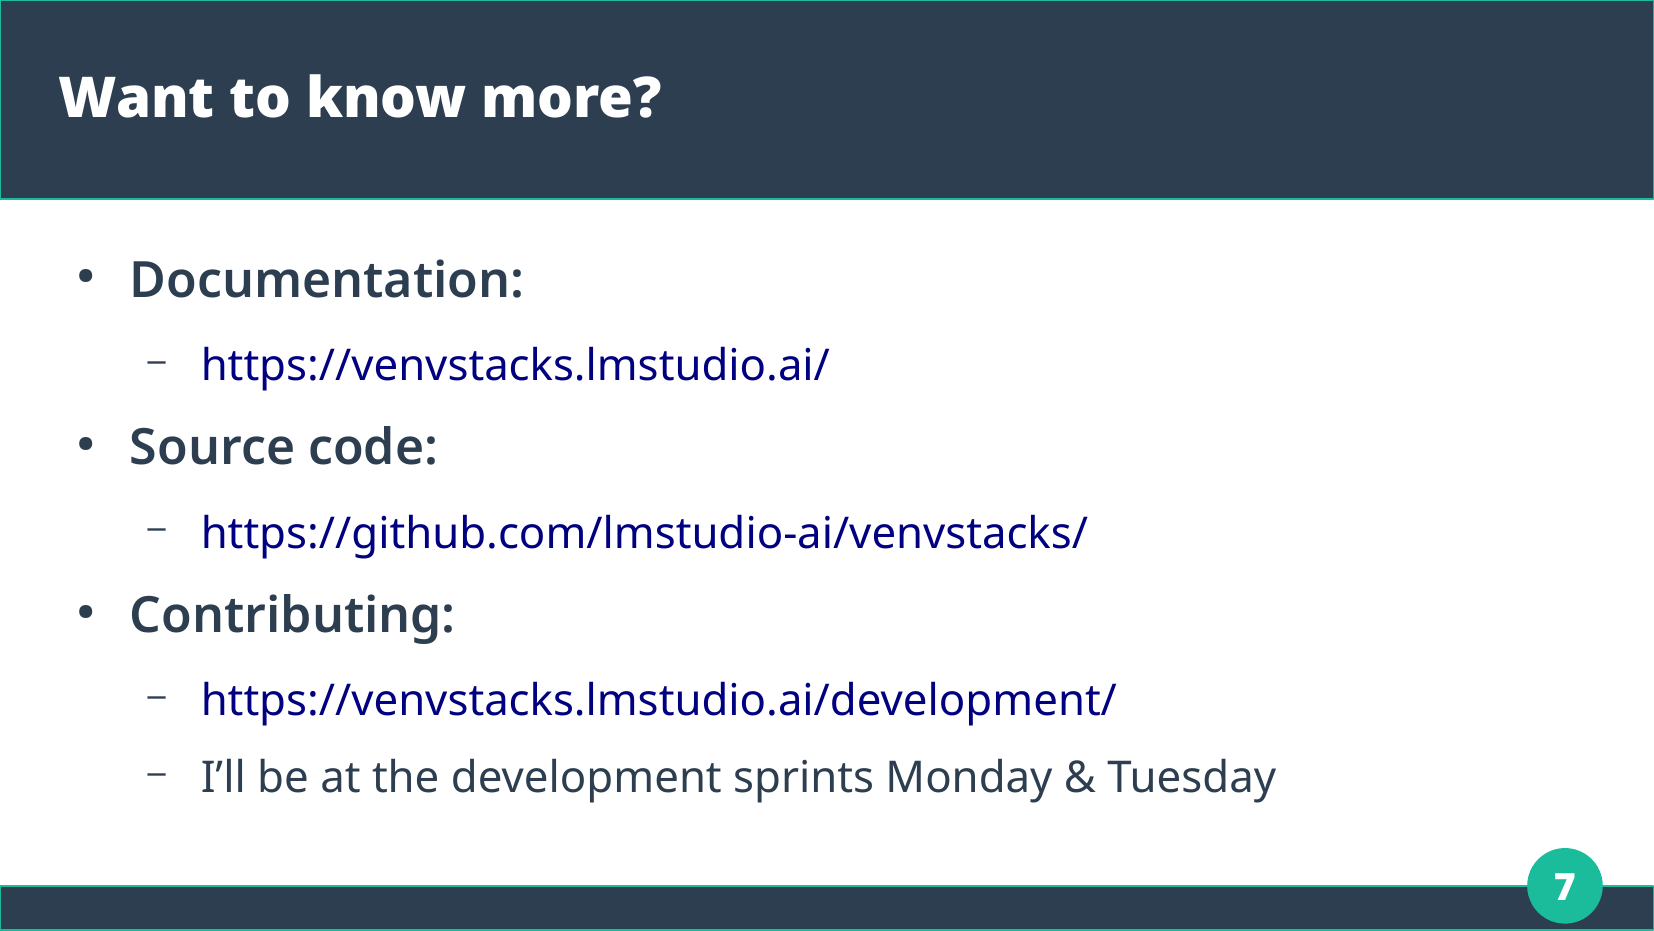

# Want to know more?
Documentation:
https://venvstacks.lmstudio.ai/
Source code:
https://github.com/lmstudio-ai/venvstacks/
Contributing:
https://venvstacks.lmstudio.ai/development/
I’ll be at the development sprints Monday & Tuesday
7